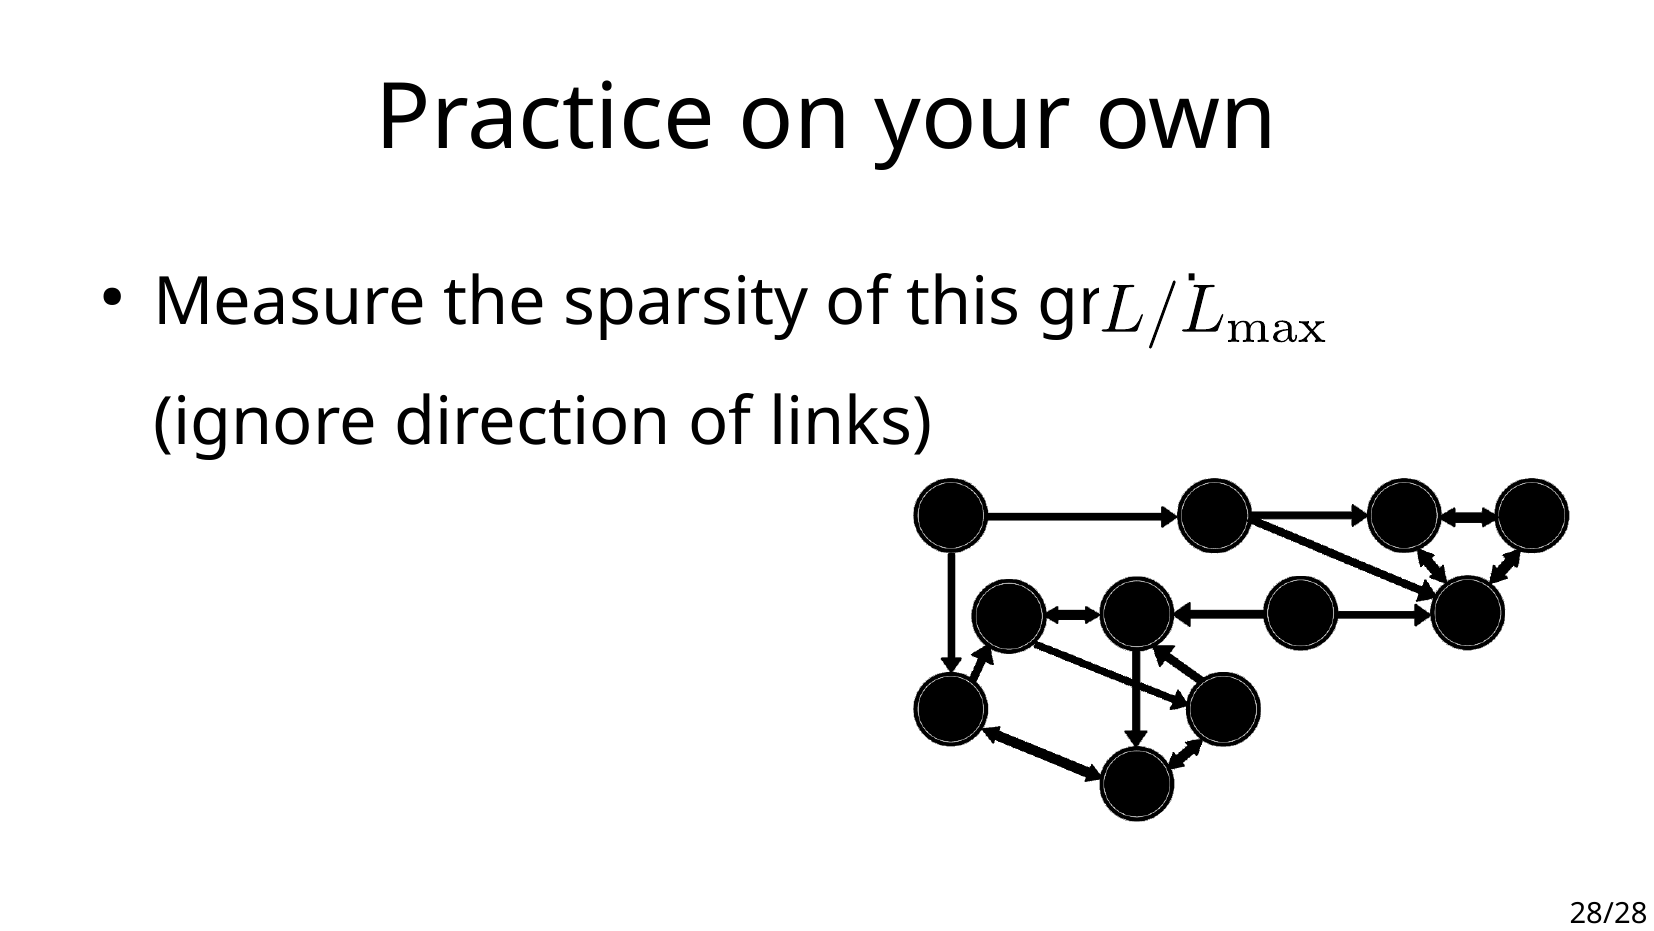

# Practice on your own
Measure the sparsity of this graph
(ignore direction of links)
28